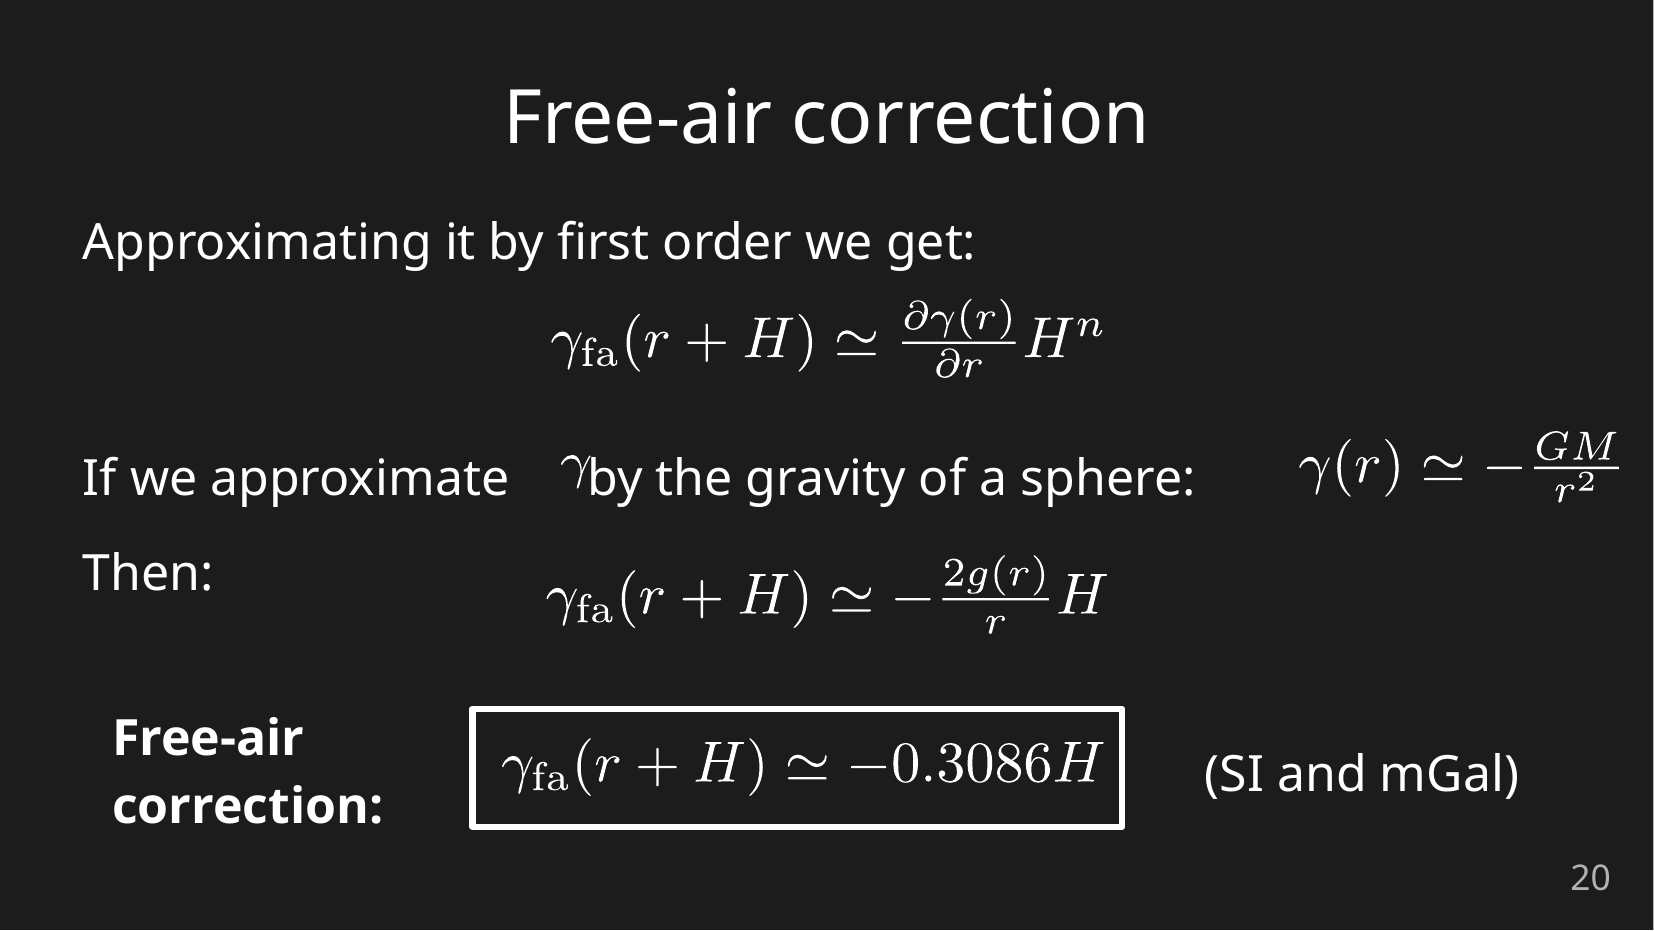

# Free-air correction
Approximating it by first order we get:
If we approximate by the gravity of a sphere:
Then:
Free-air correction:
(SI and mGal)